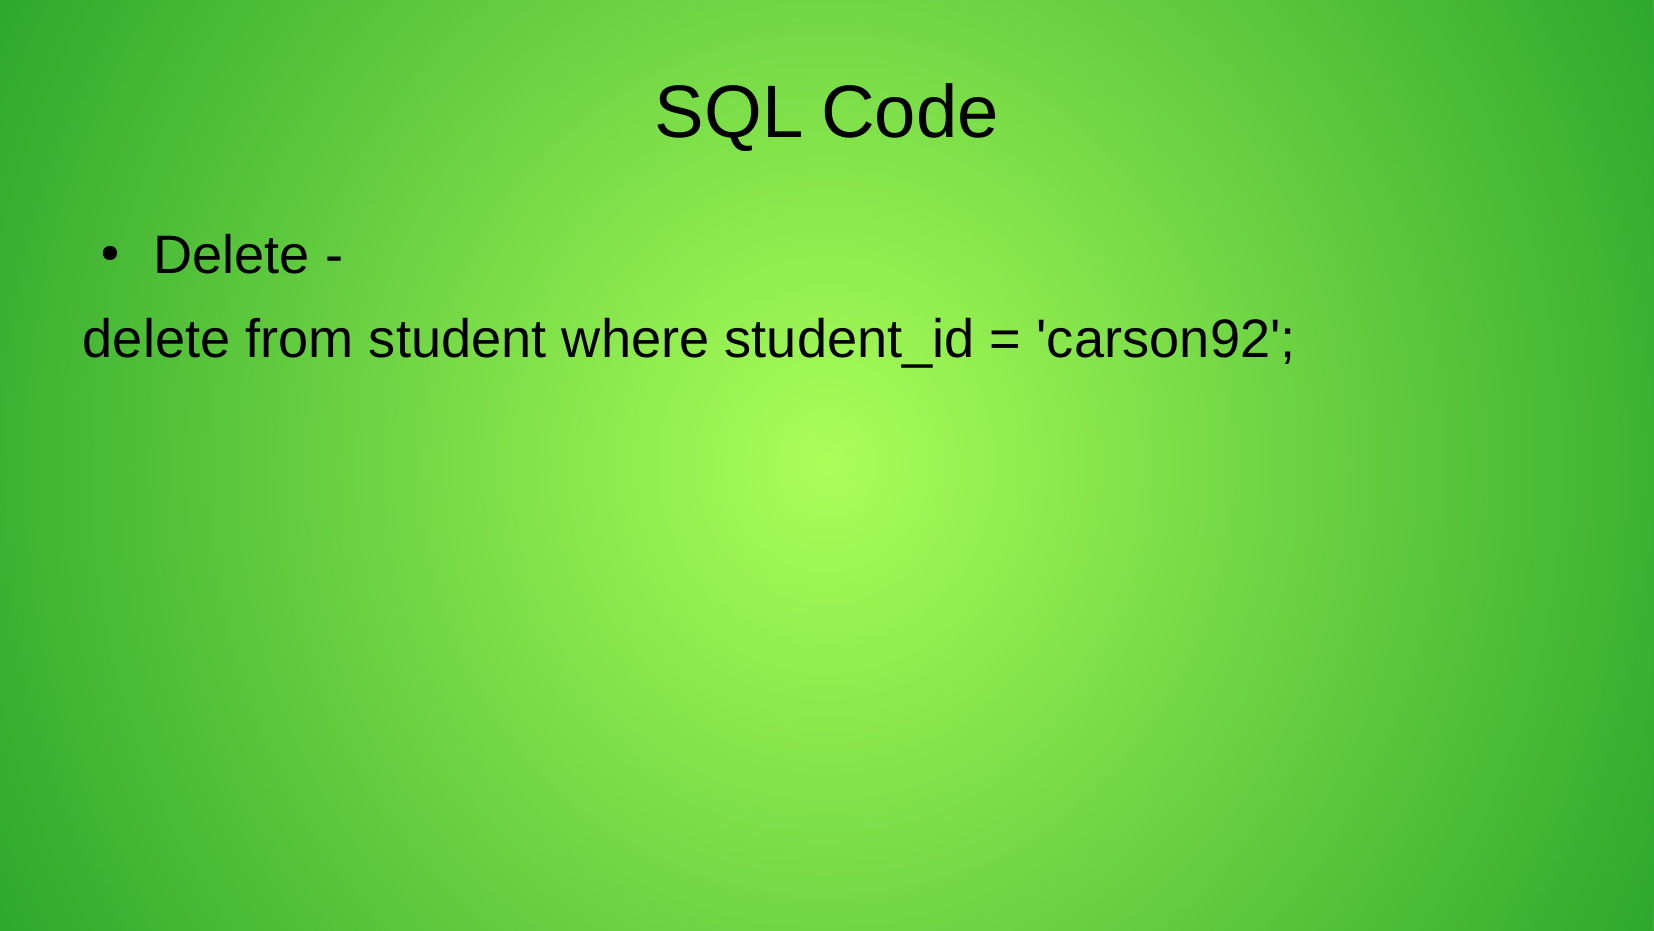

# SQL Code
Delete -
delete from student where student_id = 'carson92';